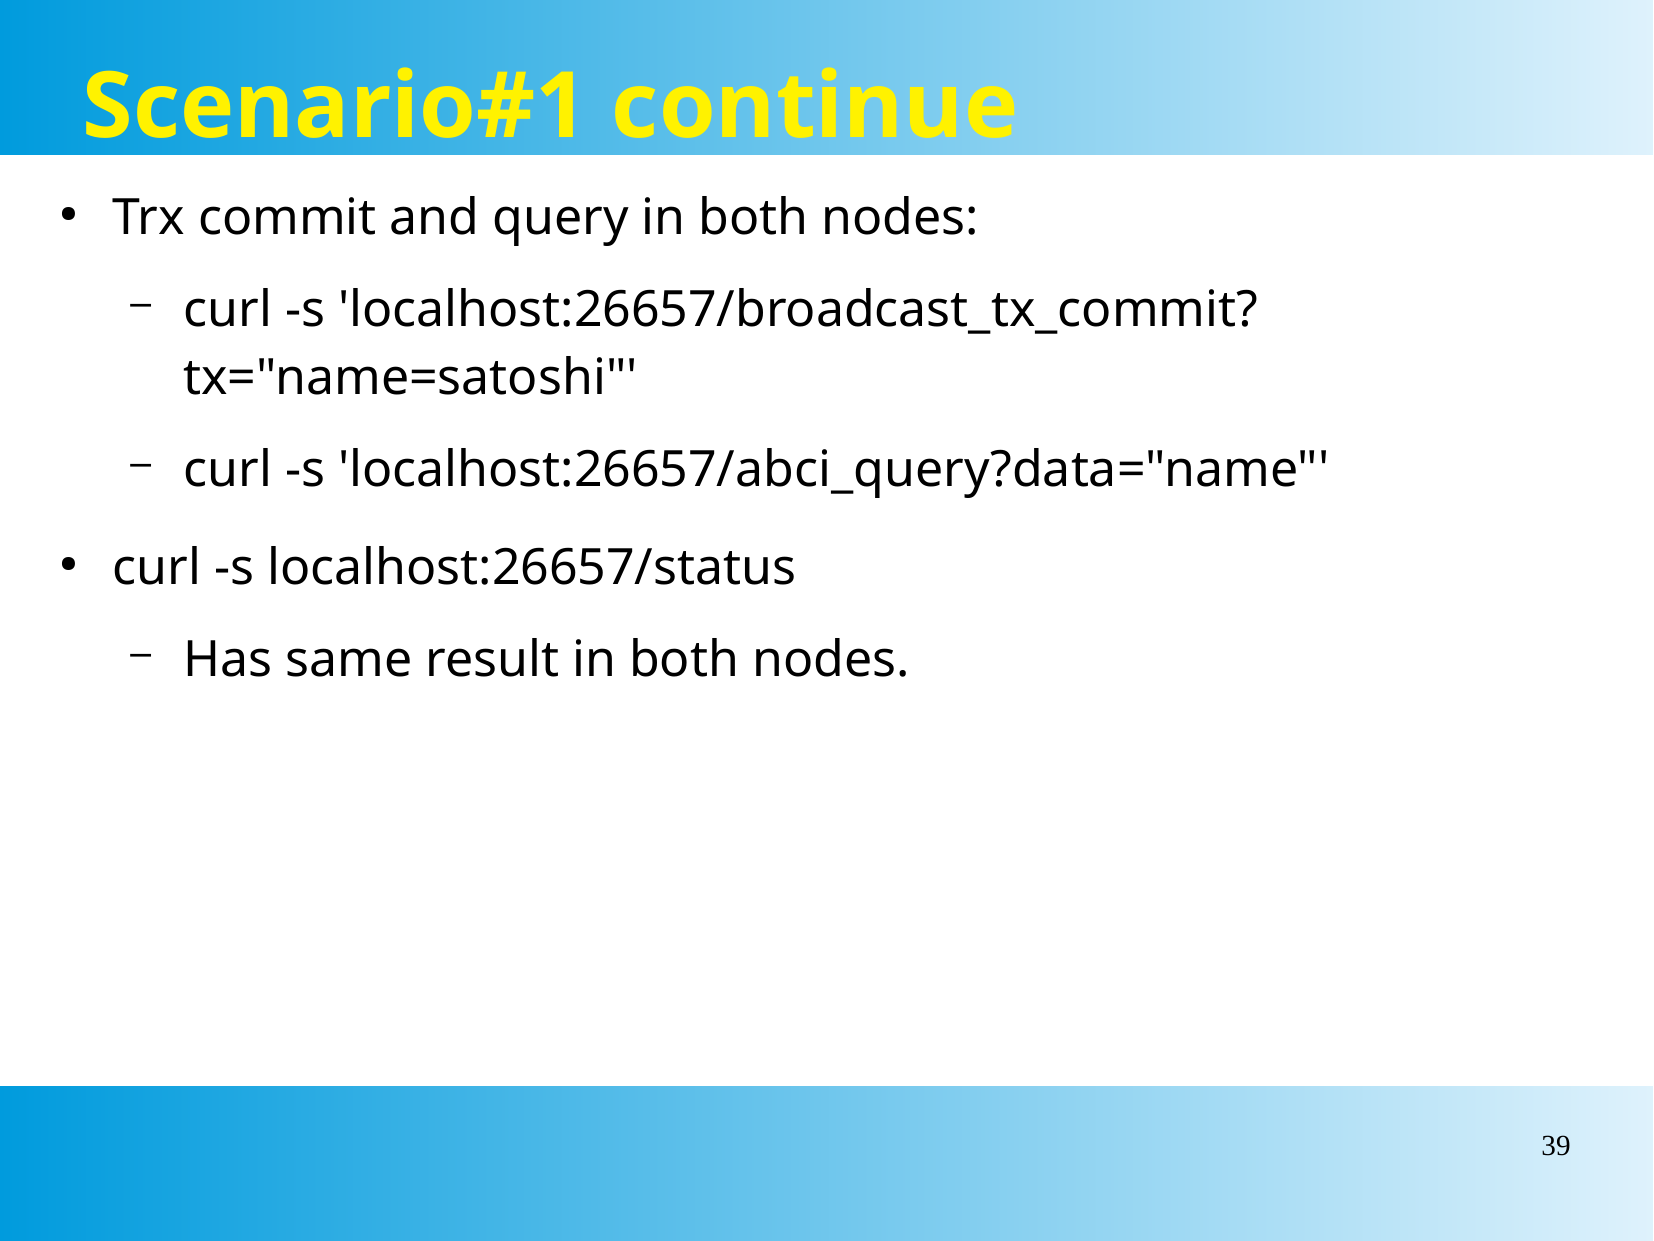

# Scenario#1 continue
Trx commit and query in both nodes:
curl -s 'localhost:26657/broadcast_tx_commit?tx="name=satoshi"'
curl -s 'localhost:26657/abci_query?data="name"'
curl -s localhost:26657/status
Has same result in both nodes.
39